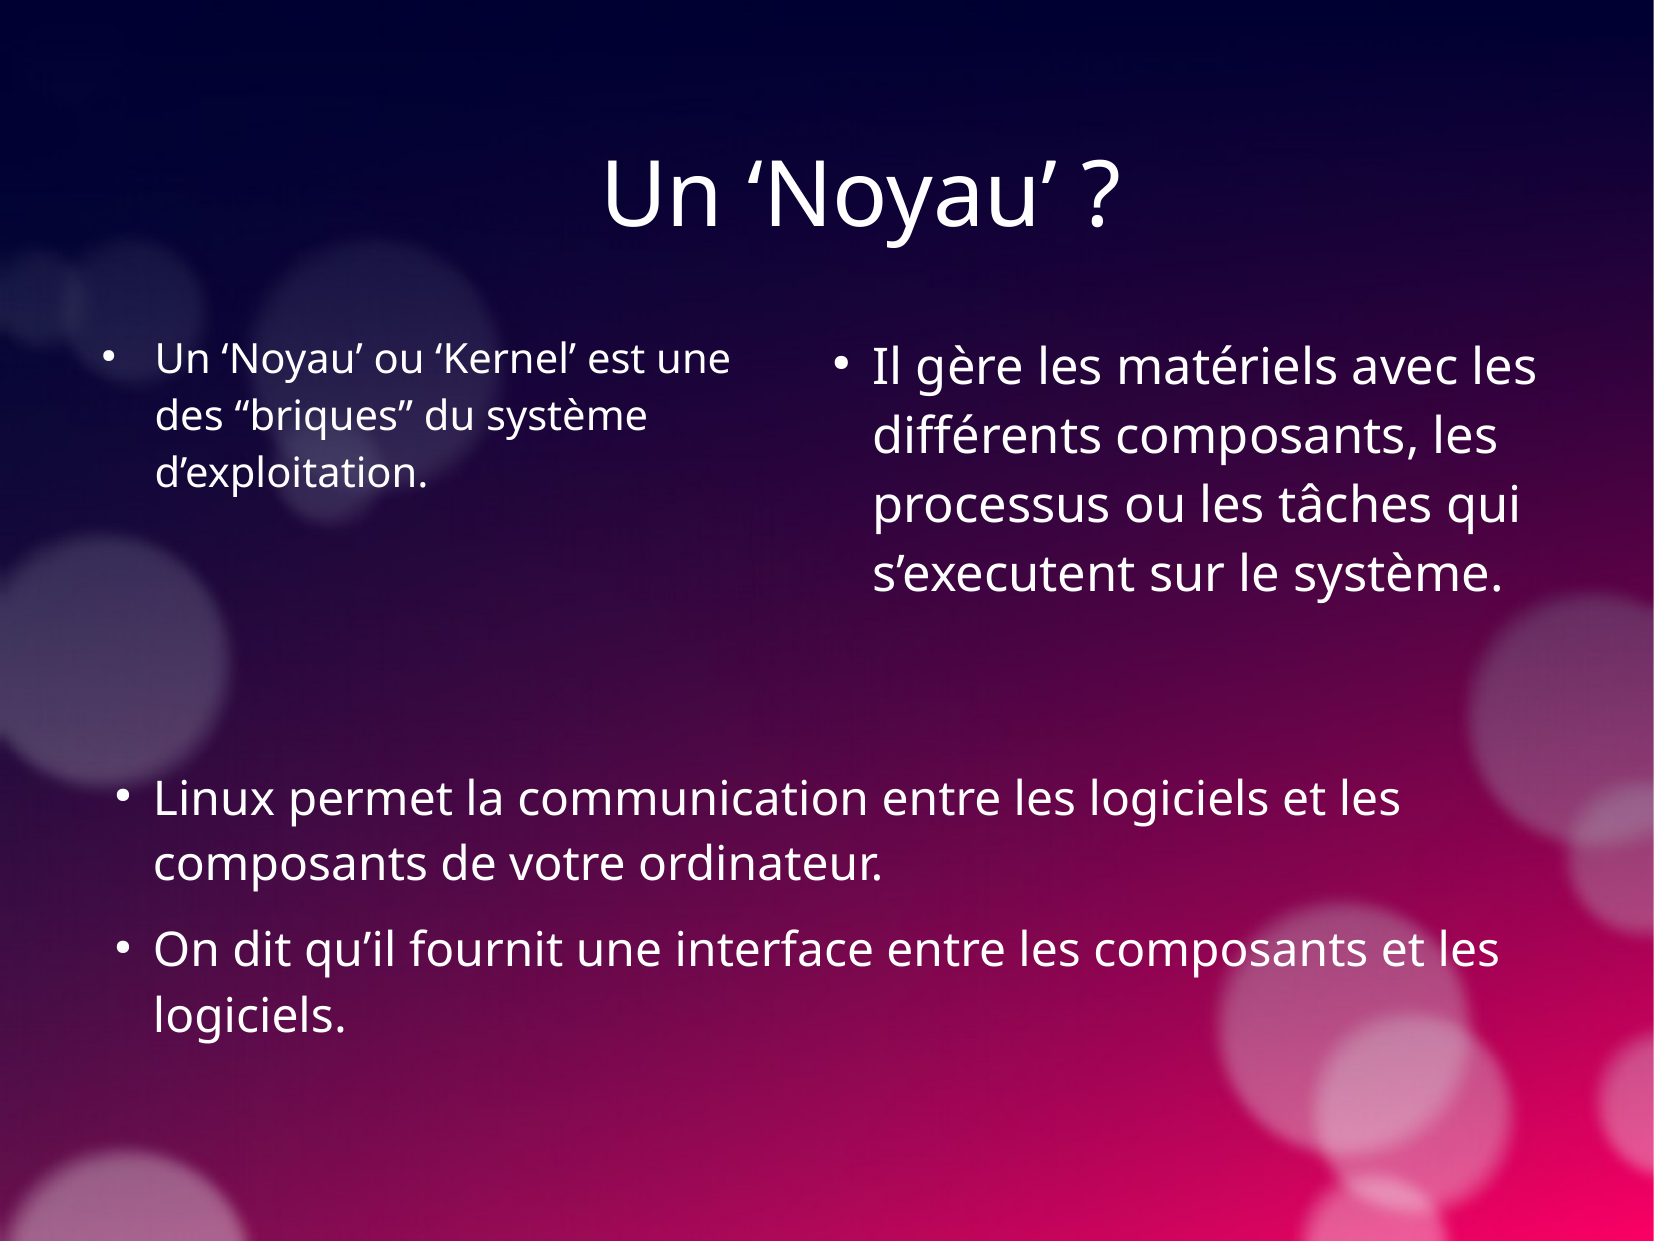

# Un ‘Noyau’ ?
Un ‘Noyau’ ou ‘Kernel’ est une des “briques” du système d’exploitation.
Il gère les matériels avec les différents composants, les processus ou les tâches qui s’executent sur le système.
Linux permet la communication entre les logiciels et les composants de votre ordinateur.
On dit qu’il fournit une interface entre les composants et les logiciels.